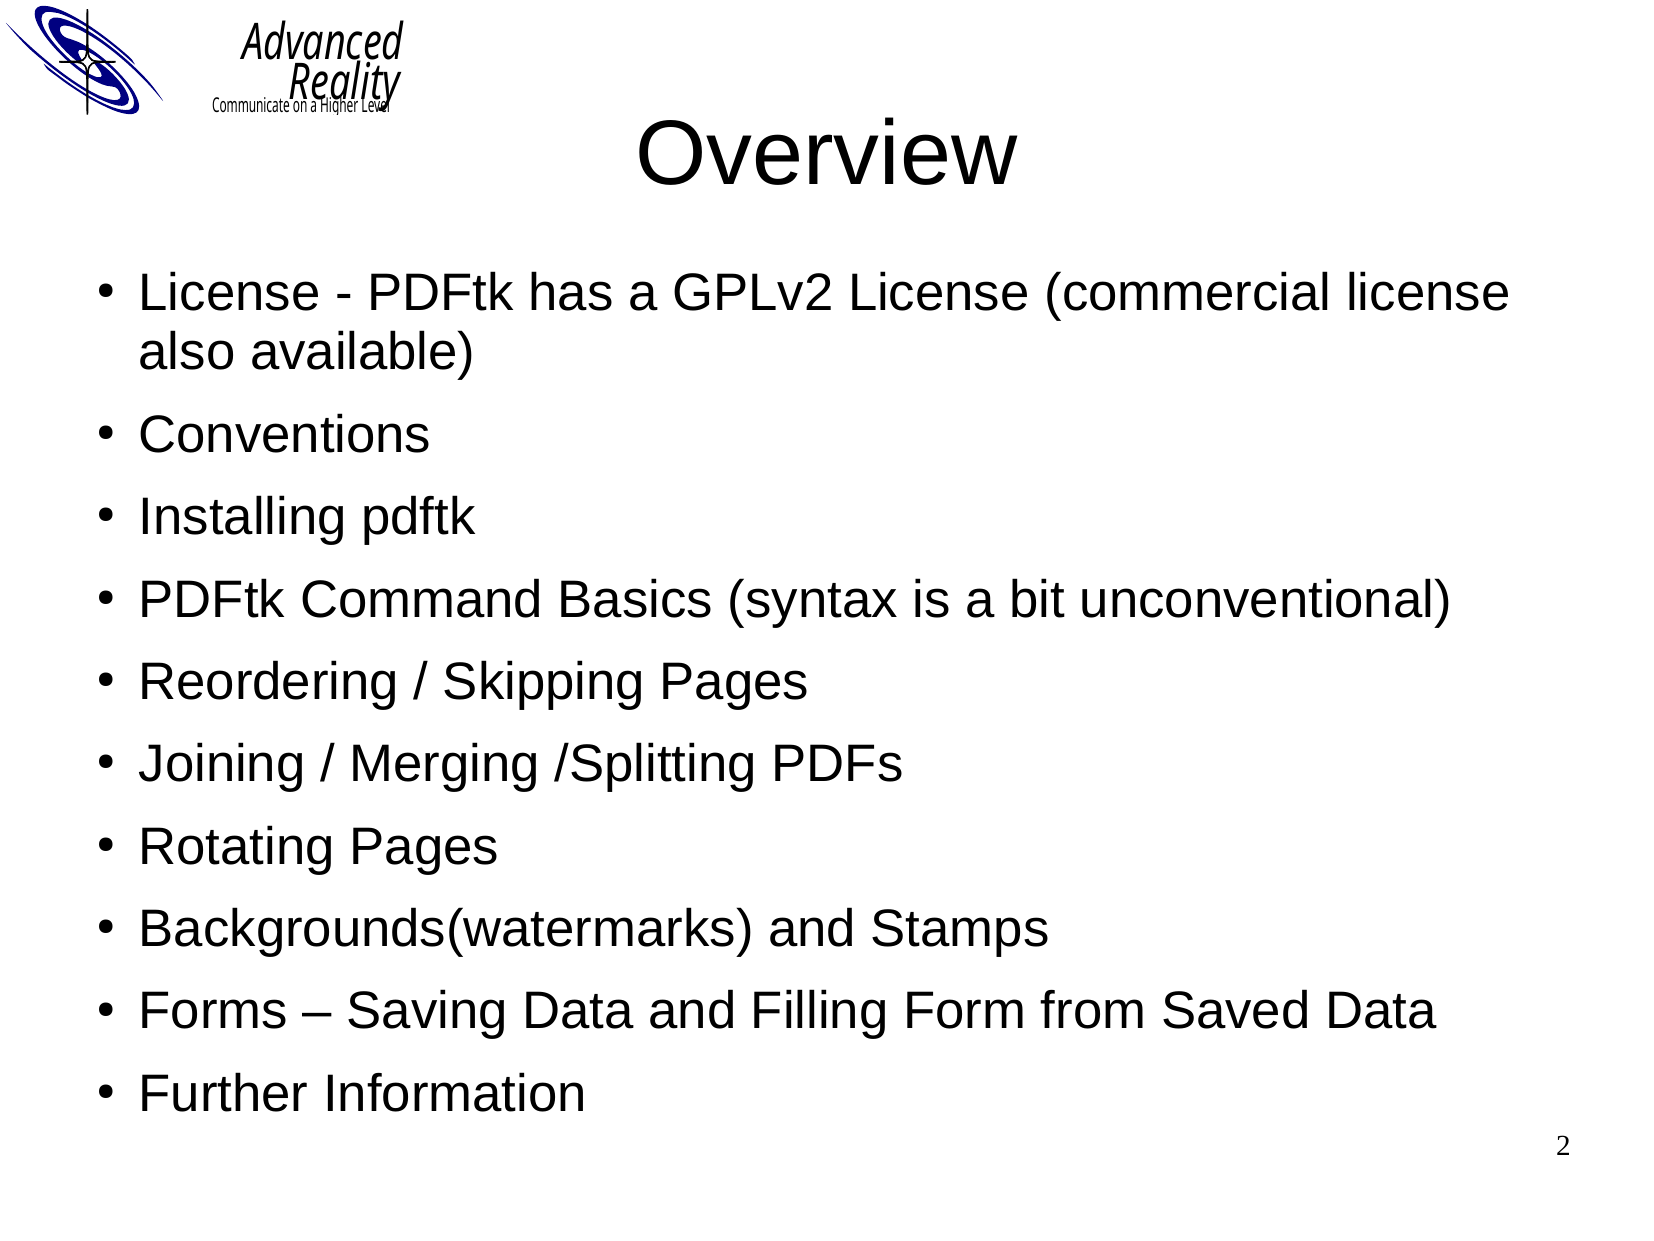

# Overview
License - PDFtk has a GPLv2 License (commercial license also available)
Conventions
Installing pdftk
PDFtk Command Basics (syntax is a bit unconventional)
Reordering / Skipping Pages
Joining / Merging /Splitting PDFs
Rotating Pages
Backgrounds(watermarks) and Stamps
Forms – Saving Data and Filling Form from Saved Data
Further Information
2